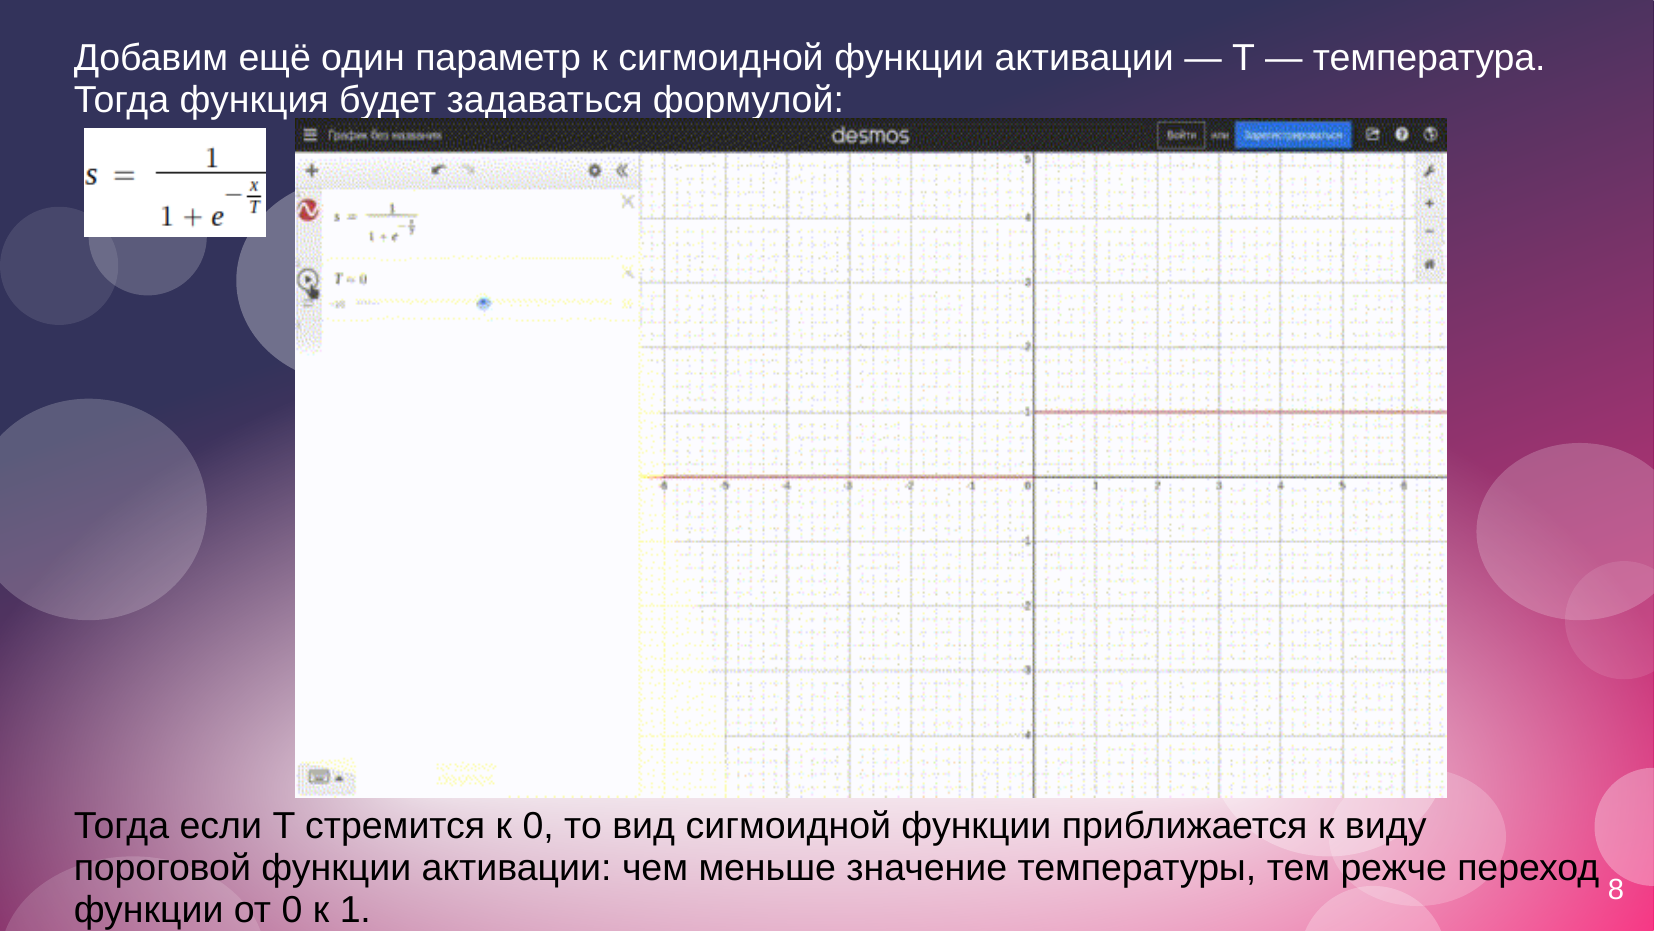

Добавим ещё один параметр к сигмоидной функции активации — T — температура. Тогда функция будет задаваться формулой:
Тогда если T стремится к 0, то вид сигмоидной функции приближается к виду пороговой функции активации: чем меньше значение температуры, тем режче переход функции от 0 к 1.